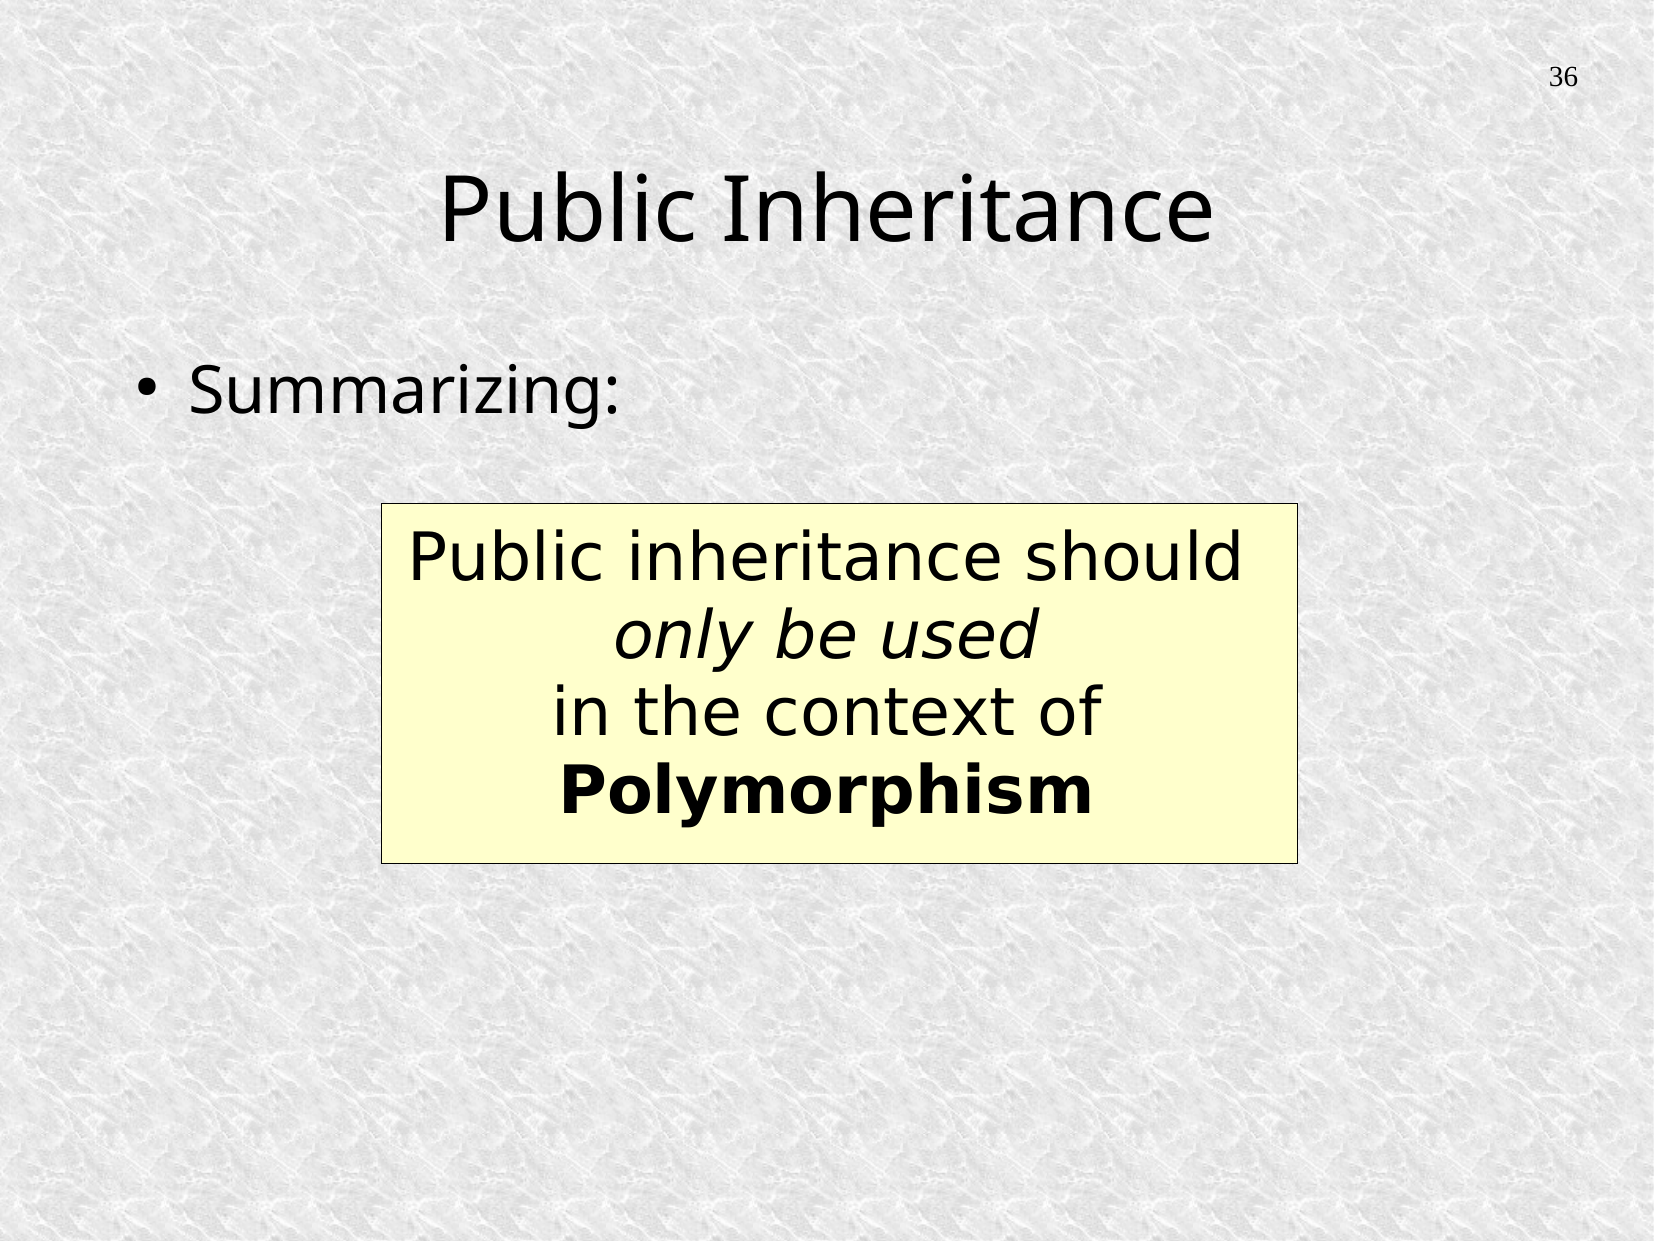

36
# Public Inheritance
Summarizing:
Public inheritance should
only be used
in the context of
Polymorphism